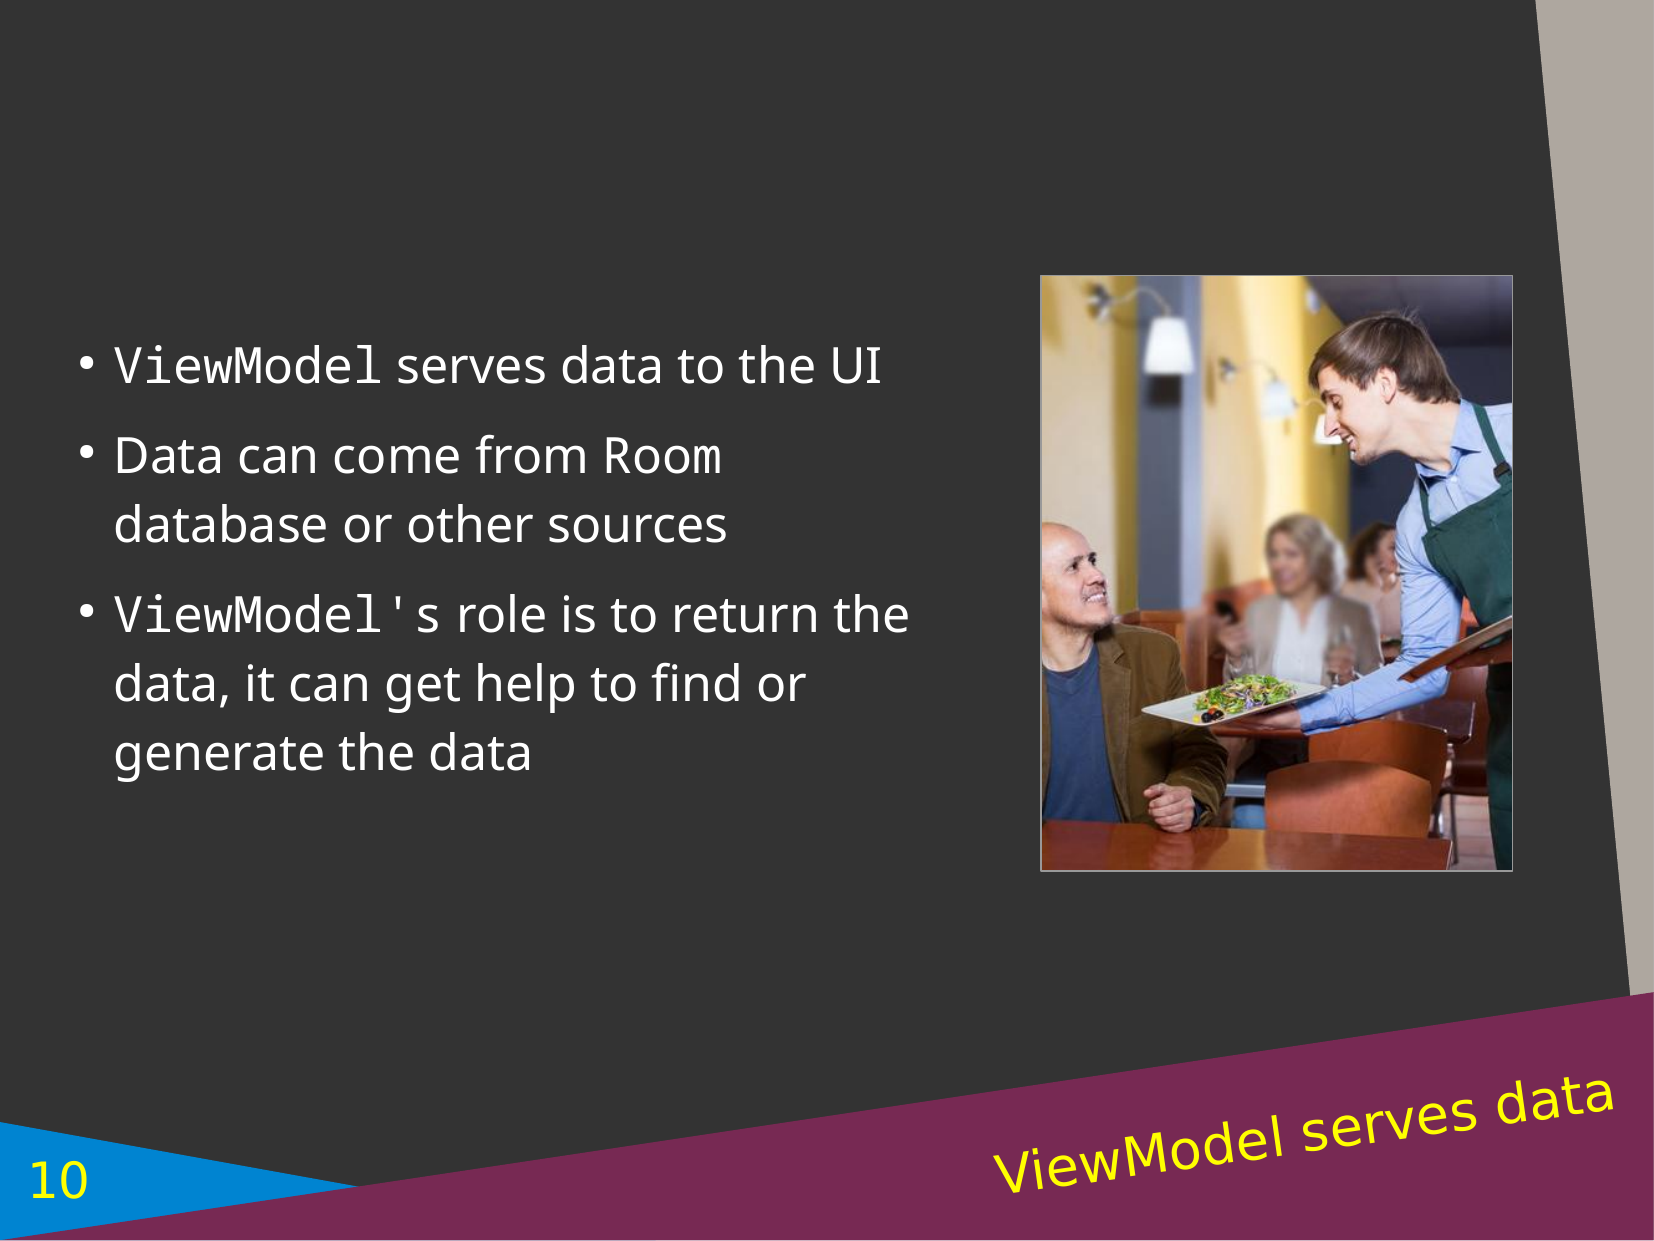

ViewModel serves data to the UI
Data can come from Room database or other sources
ViewModel's role is to return the data, it can get help to find or generate the data
# ViewModel serves data
10